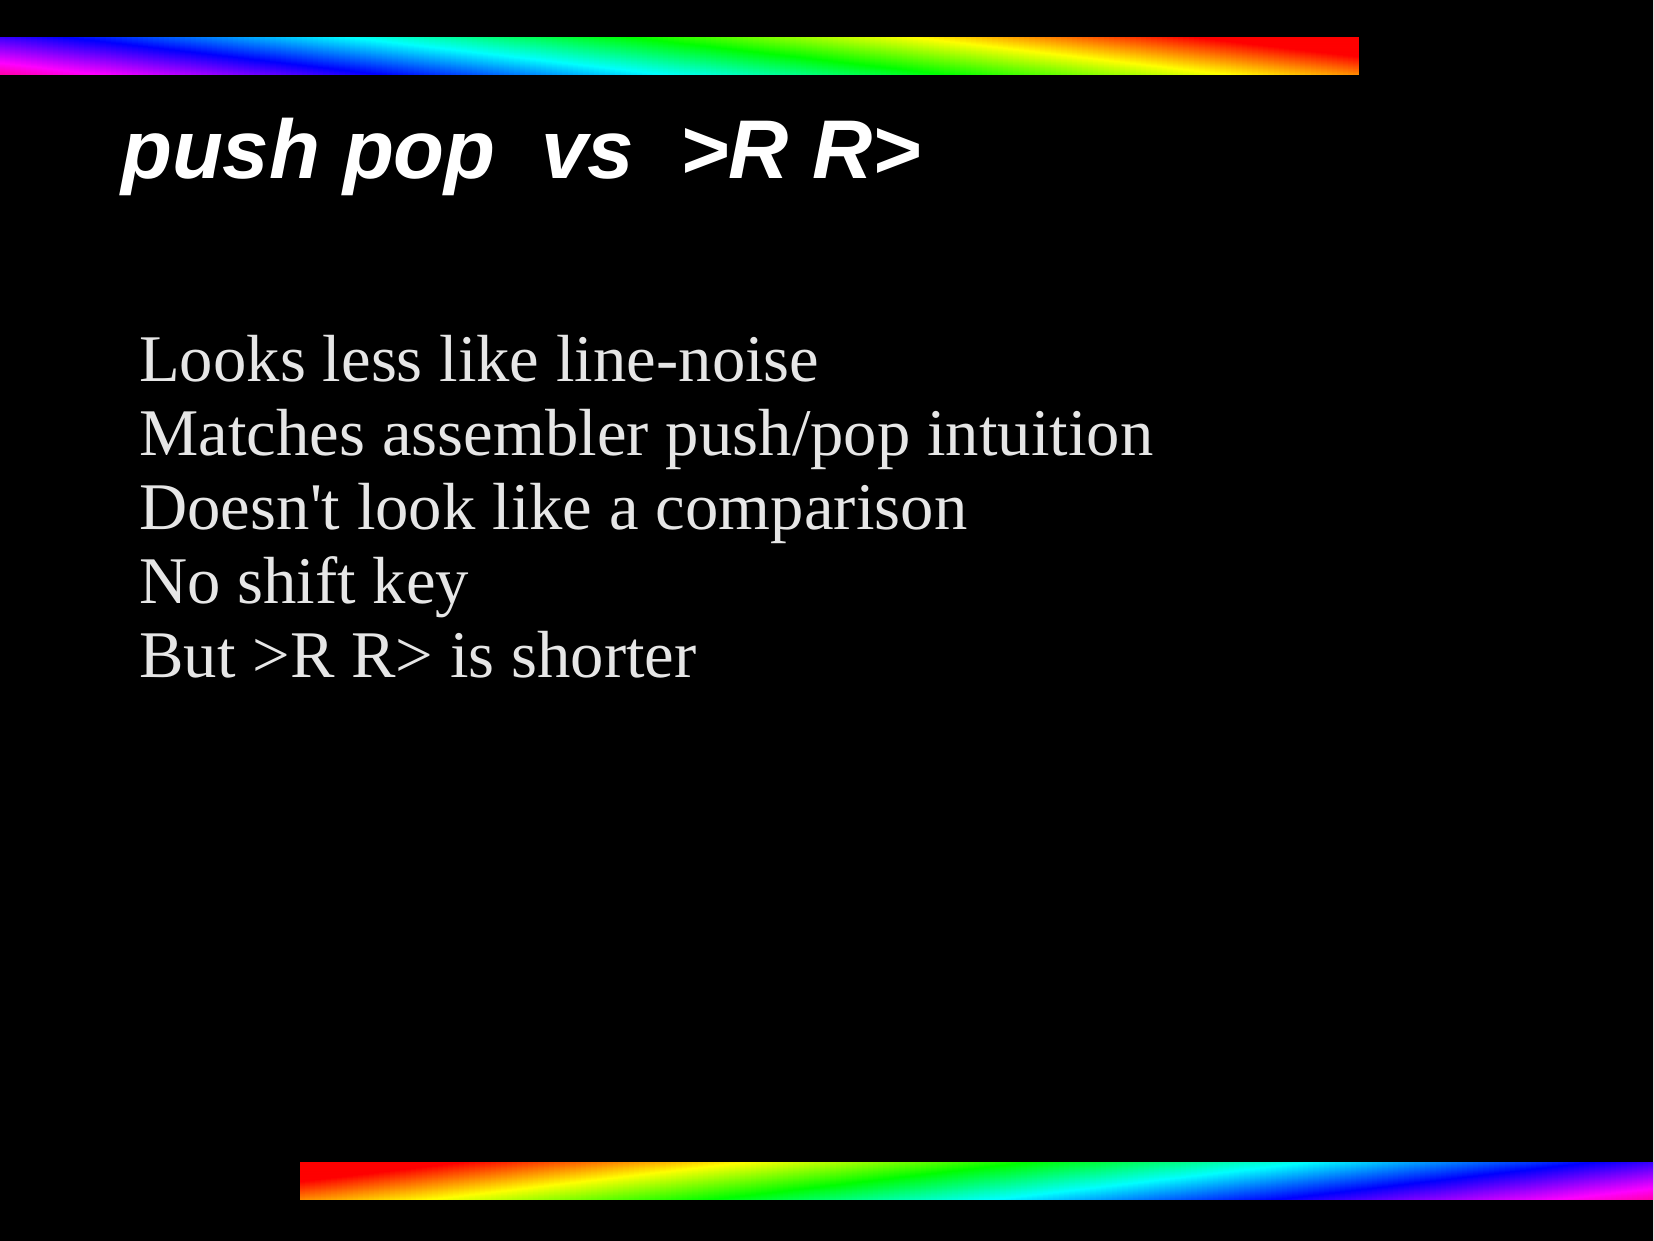

# push pop vs >R R>
Looks less like line-noise
Matches assembler push/pop intuition
Doesn't look like a comparison
No shift key
But >R R> is shorter